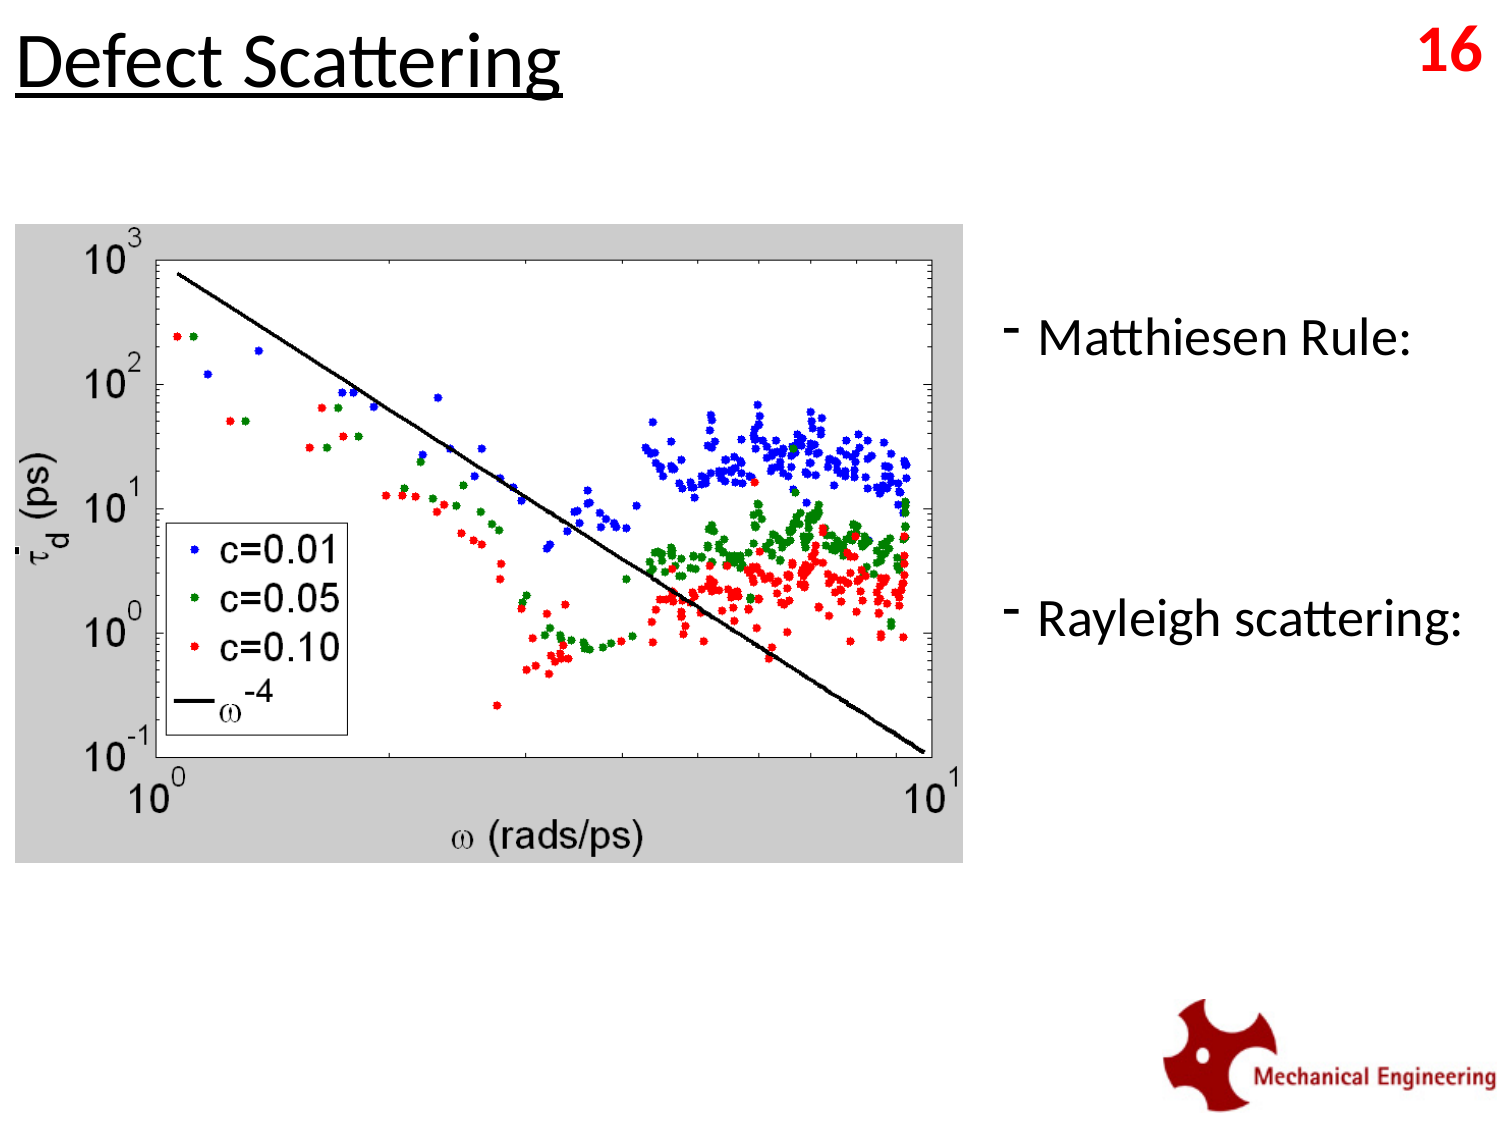

# Defect Scattering
16
Matthiesen Rule:
Rayleigh scattering: